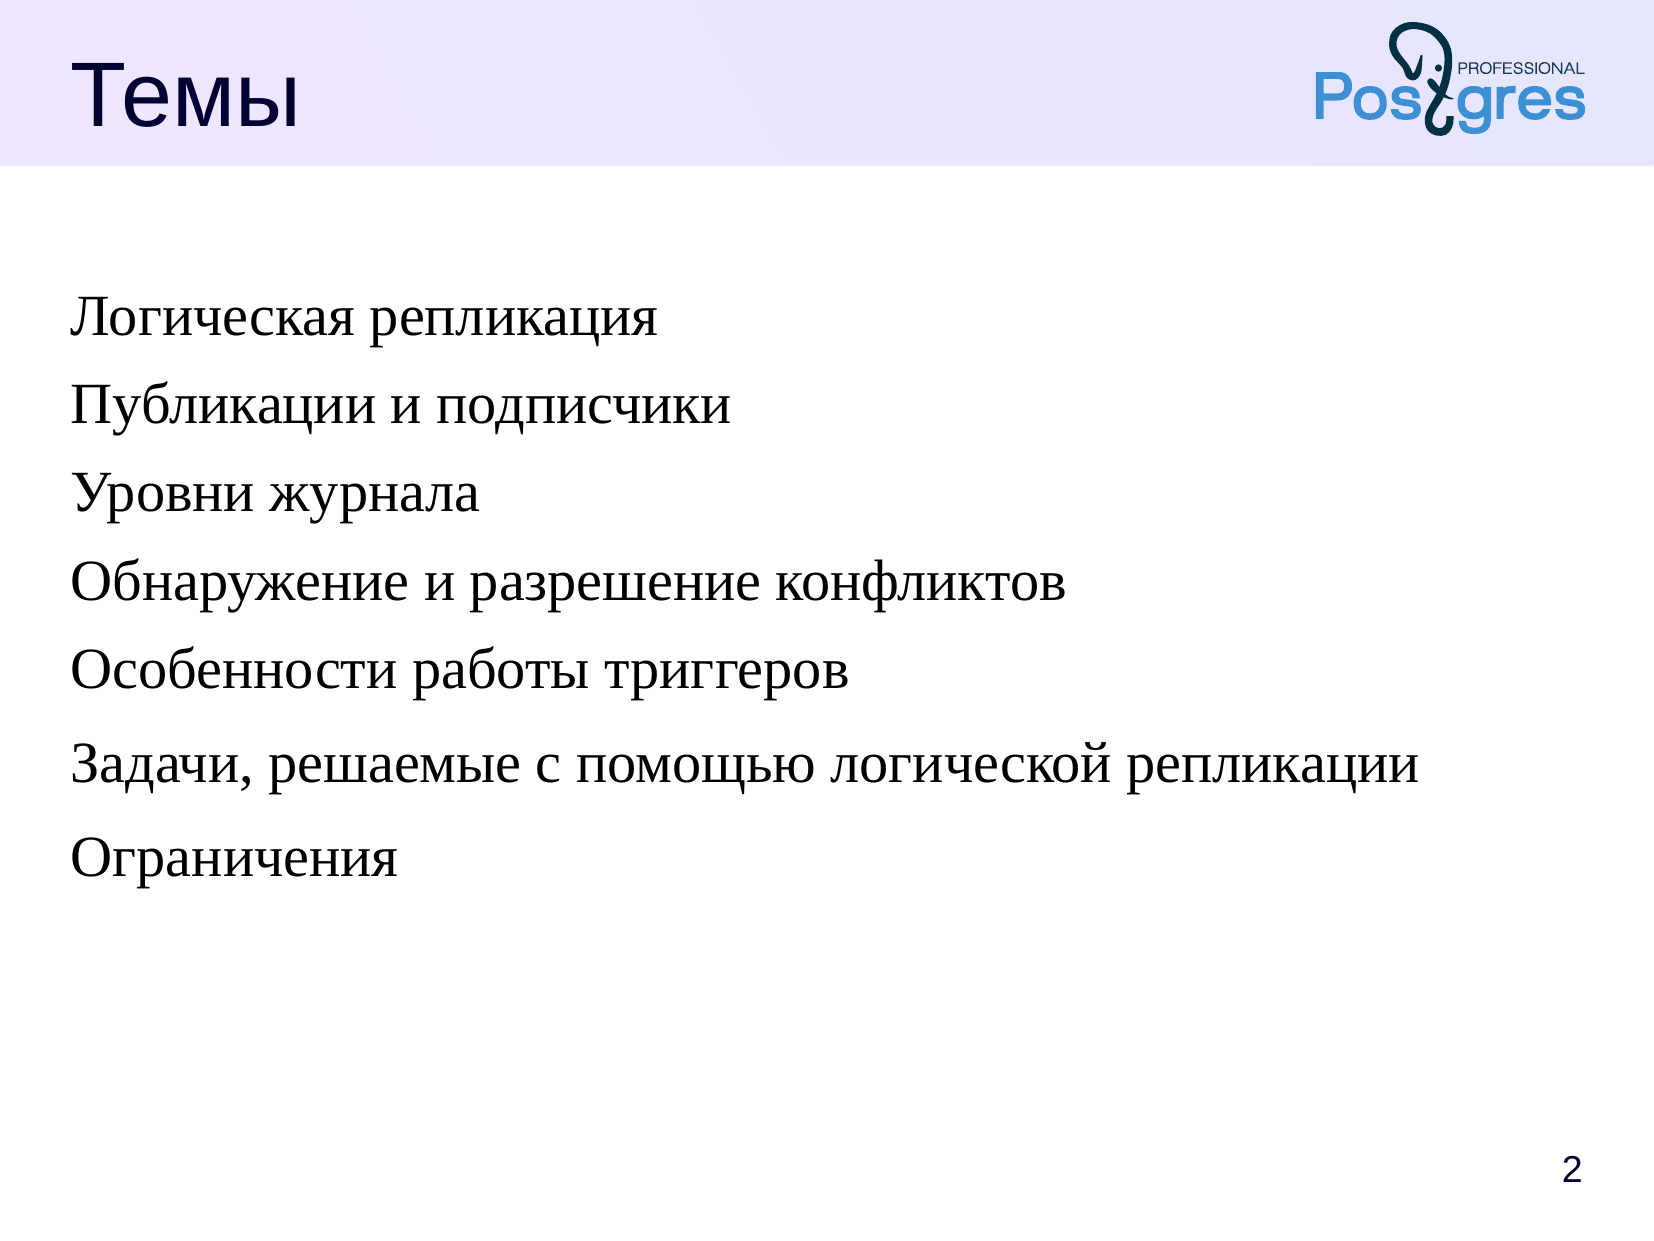

# Темы
Логическая репликация
Публикации и подписчики
Уровни журнала
Обнаружение и разрешение конфликтов
Особенности работы триггеров
Задачи, решаемые с помощью логической репликации
Ограничения